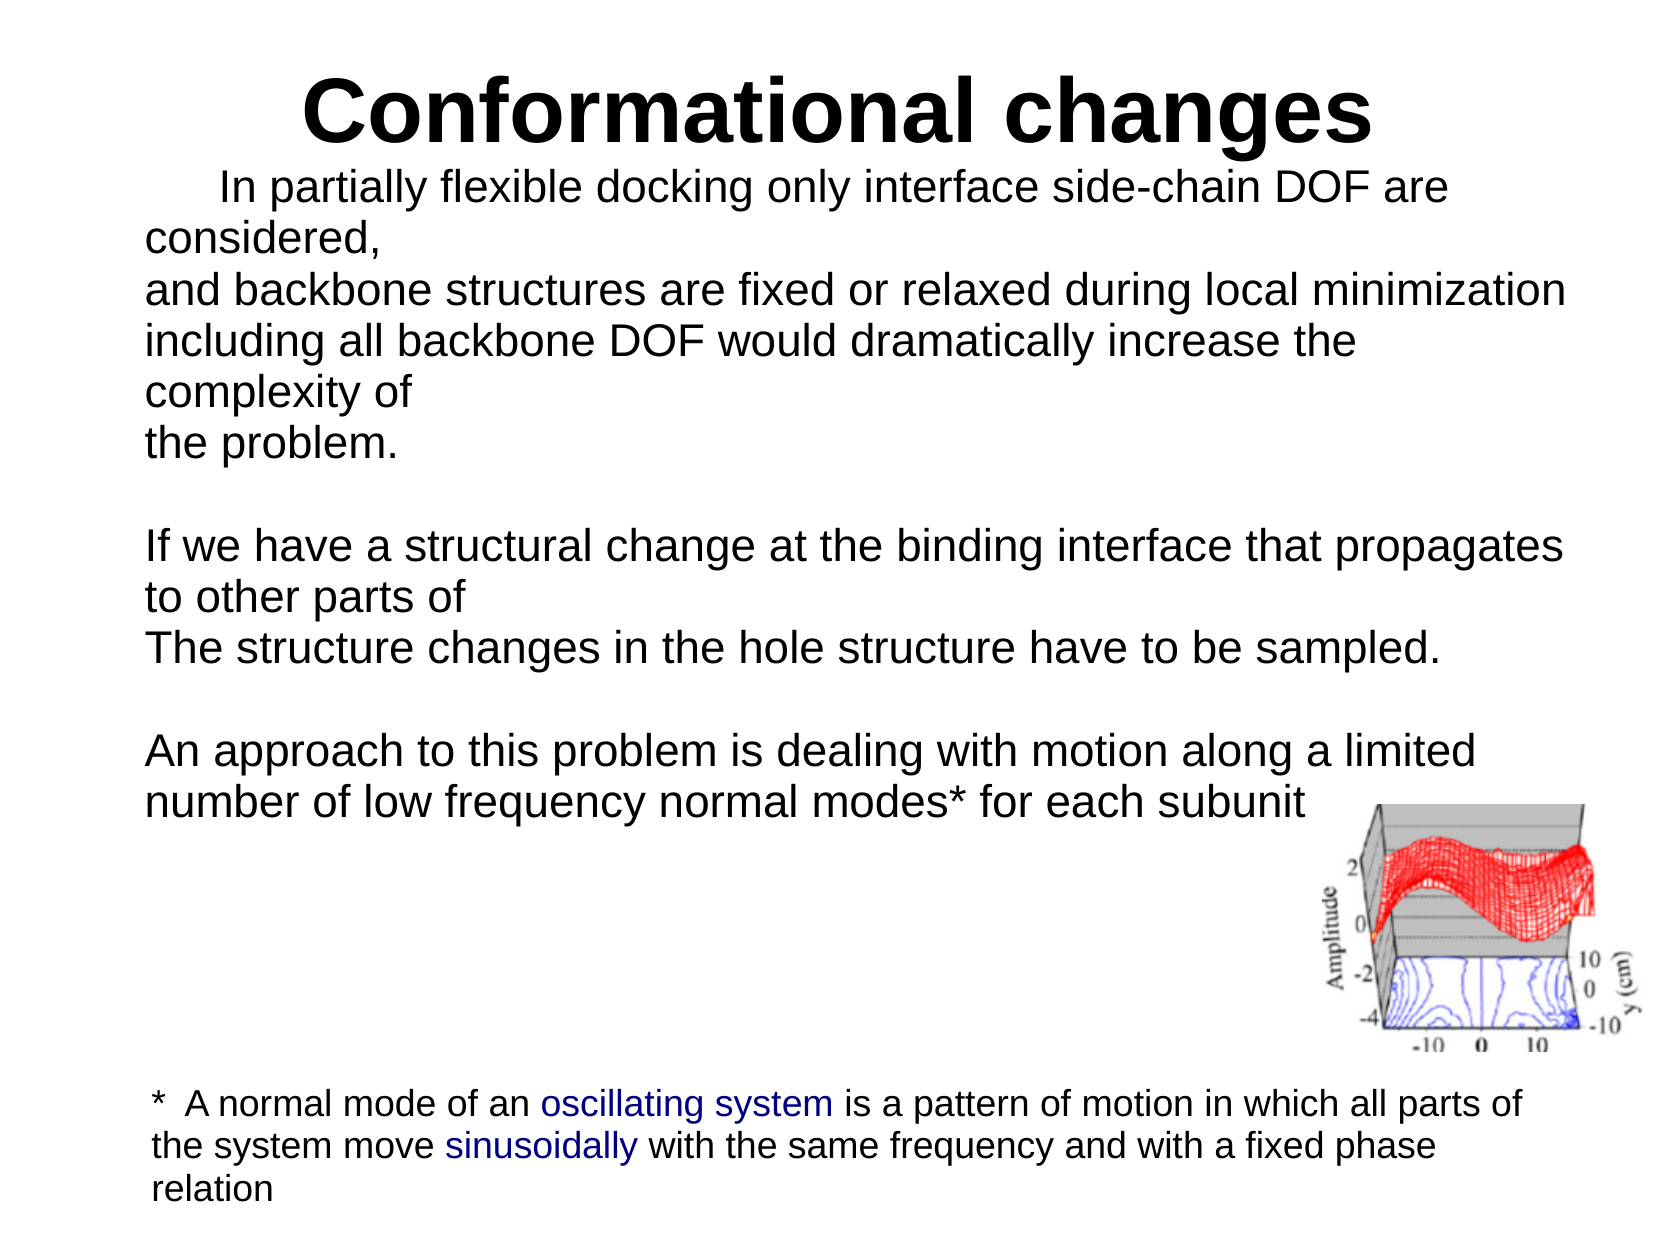

Conformational changes
	In partially flexible docking only interface side-chain DOF are considered,
and backbone structures are fixed or relaxed during local minimization
including all backbone DOF would dramatically increase the complexity of
the problem.
If we have a structural change at the binding interface that propagates to other parts of
The structure changes in the hole structure have to be sampled.
An approach to this problem is dealing with motion along a limited number of low frequency normal modes* for each subunit
* A normal mode of an oscillating system is a pattern of motion in which all parts of the system move sinusoidally with the same frequency and with a fixed phase relation